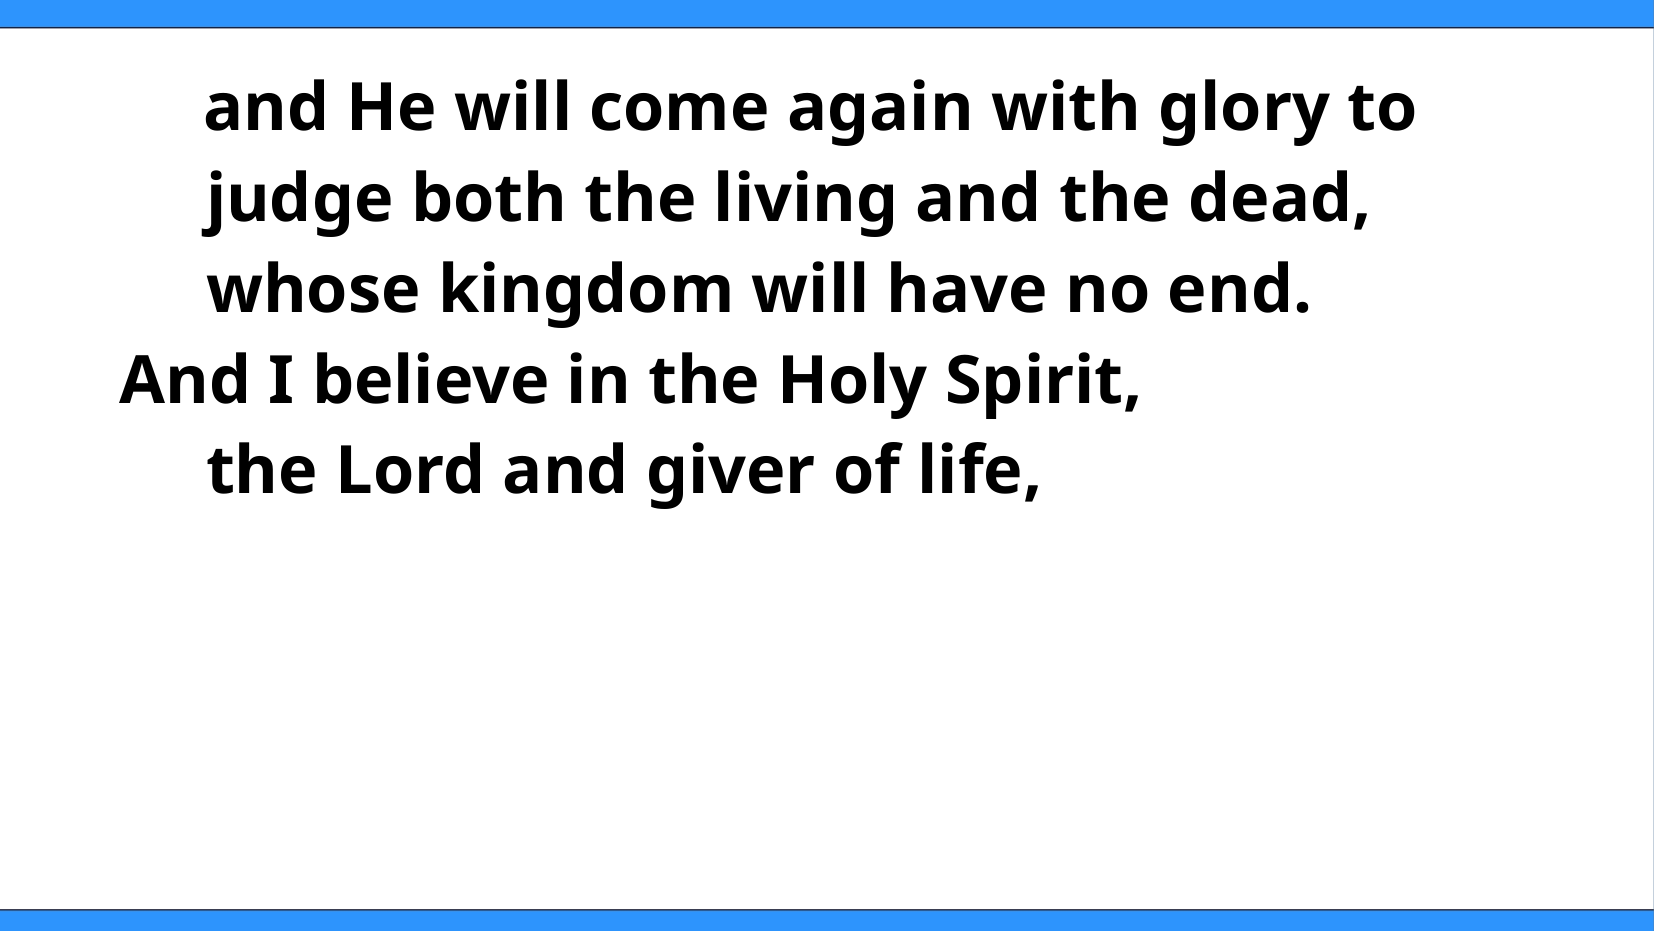

and He will come again with glory to
 judge both the living and the dead,
 whose kingdom will have no end.
And I believe in the Holy Spirit,
 the Lord and giver of life,